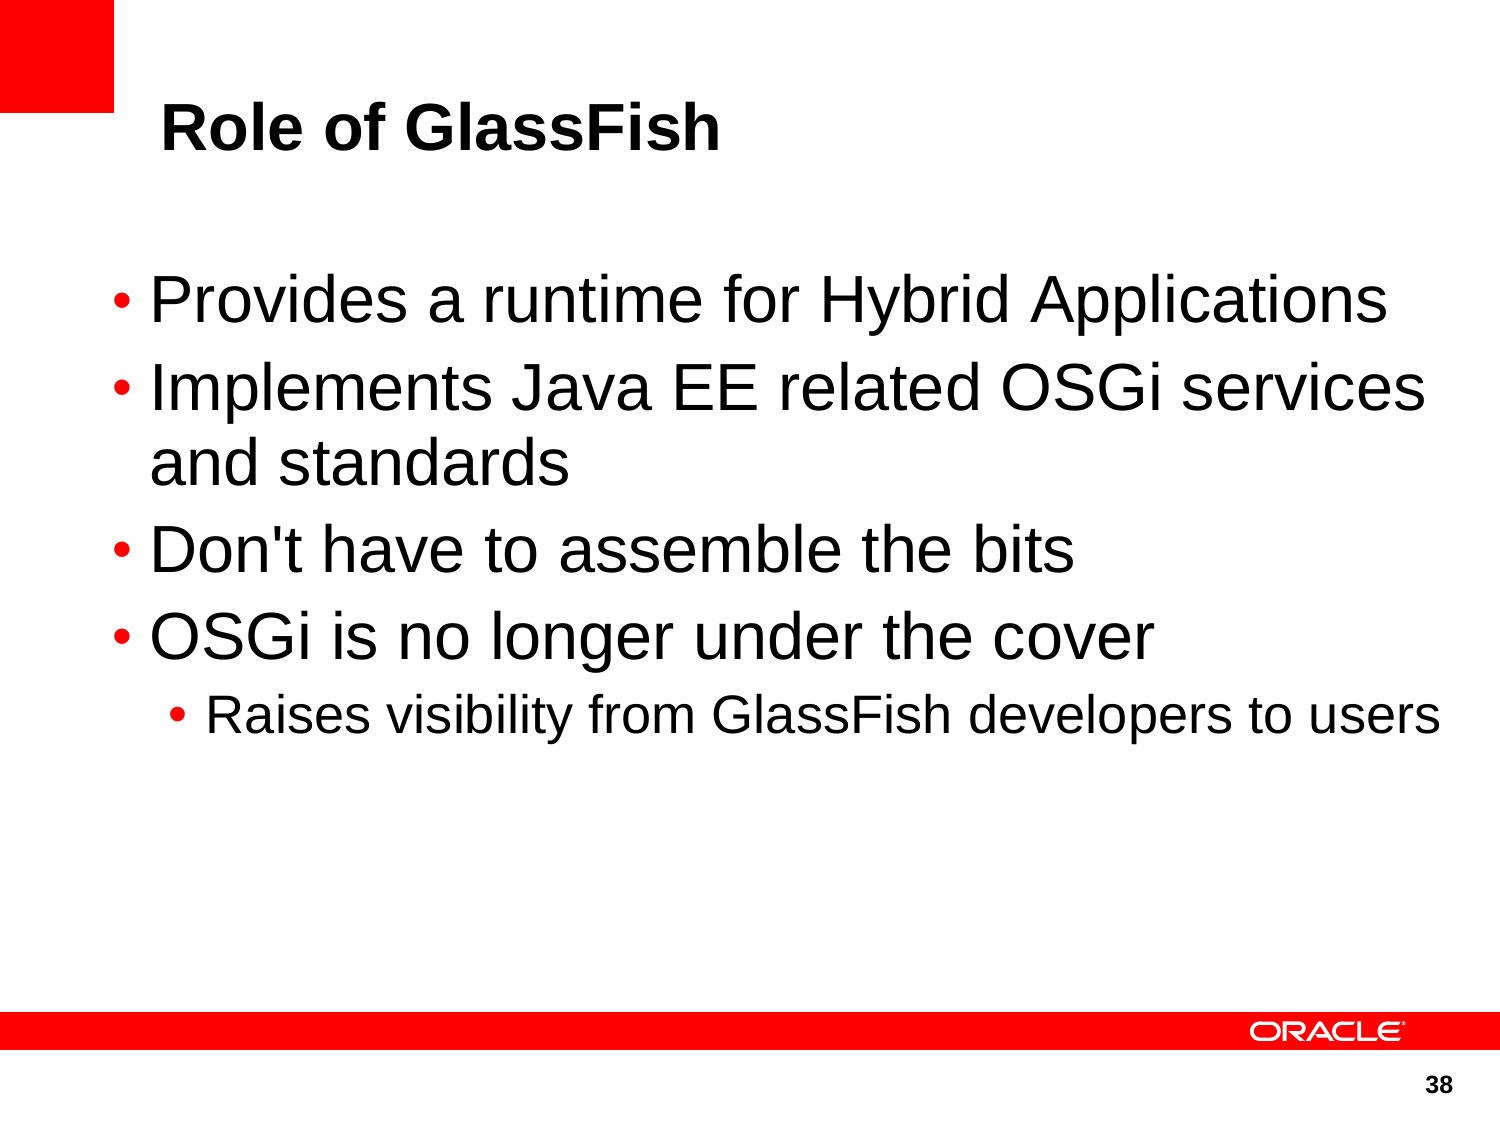

# Role of GlassFish
Provides a runtime for Hybrid Applications
Implements Java EE related OSGi services and standards
Don't have to assemble the bits
OSGi is no longer under the cover
Raises visibility from GlassFish developers to users